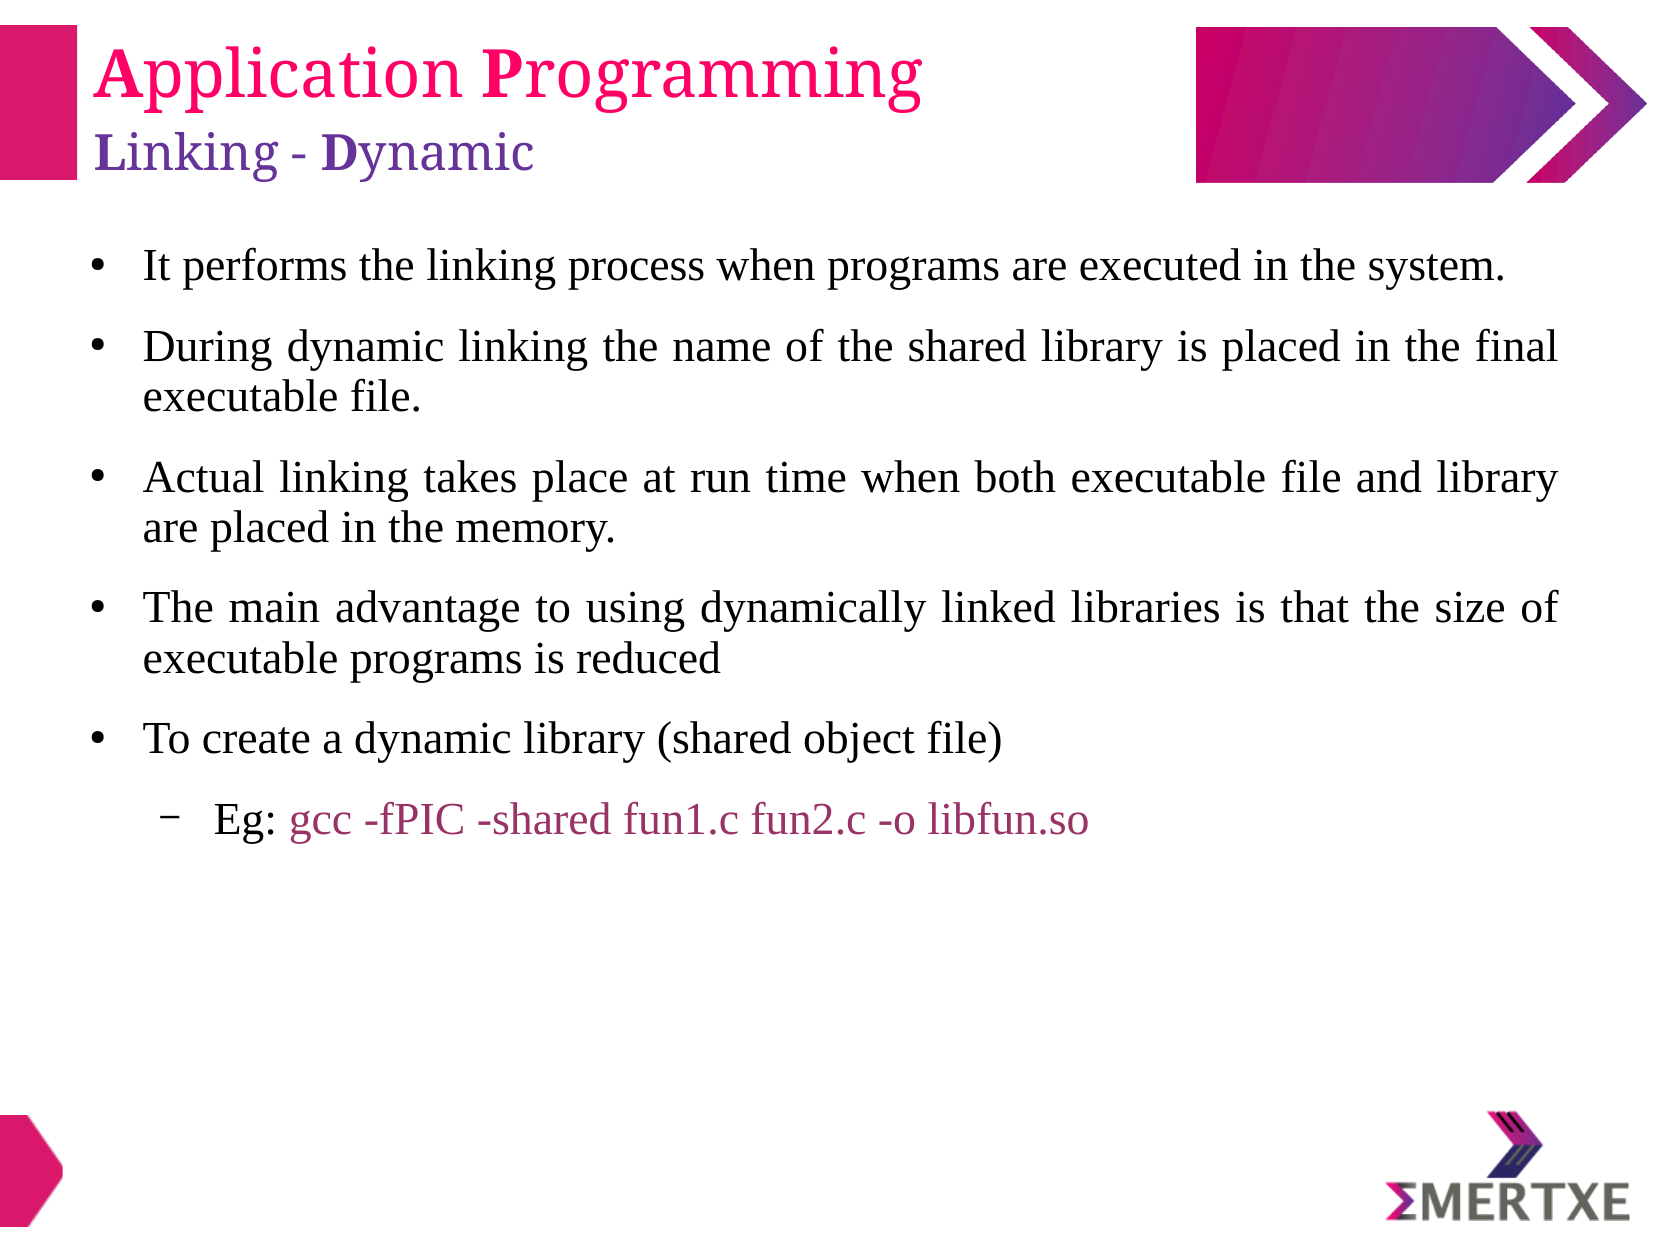

# Application Programming Linking - Dynamic
It performs the linking process when programs are executed in the system.
During dynamic linking the name of the shared library is placed in the final executable file.
Actual linking takes place at run time when both executable file and library are placed in the memory.
The main advantage to using dynamically linked libraries is that the size of executable programs is reduced
To create a dynamic library (shared object file)
Eg: gcc -fPIC -shared fun1.c fun2.c -o libfun.so